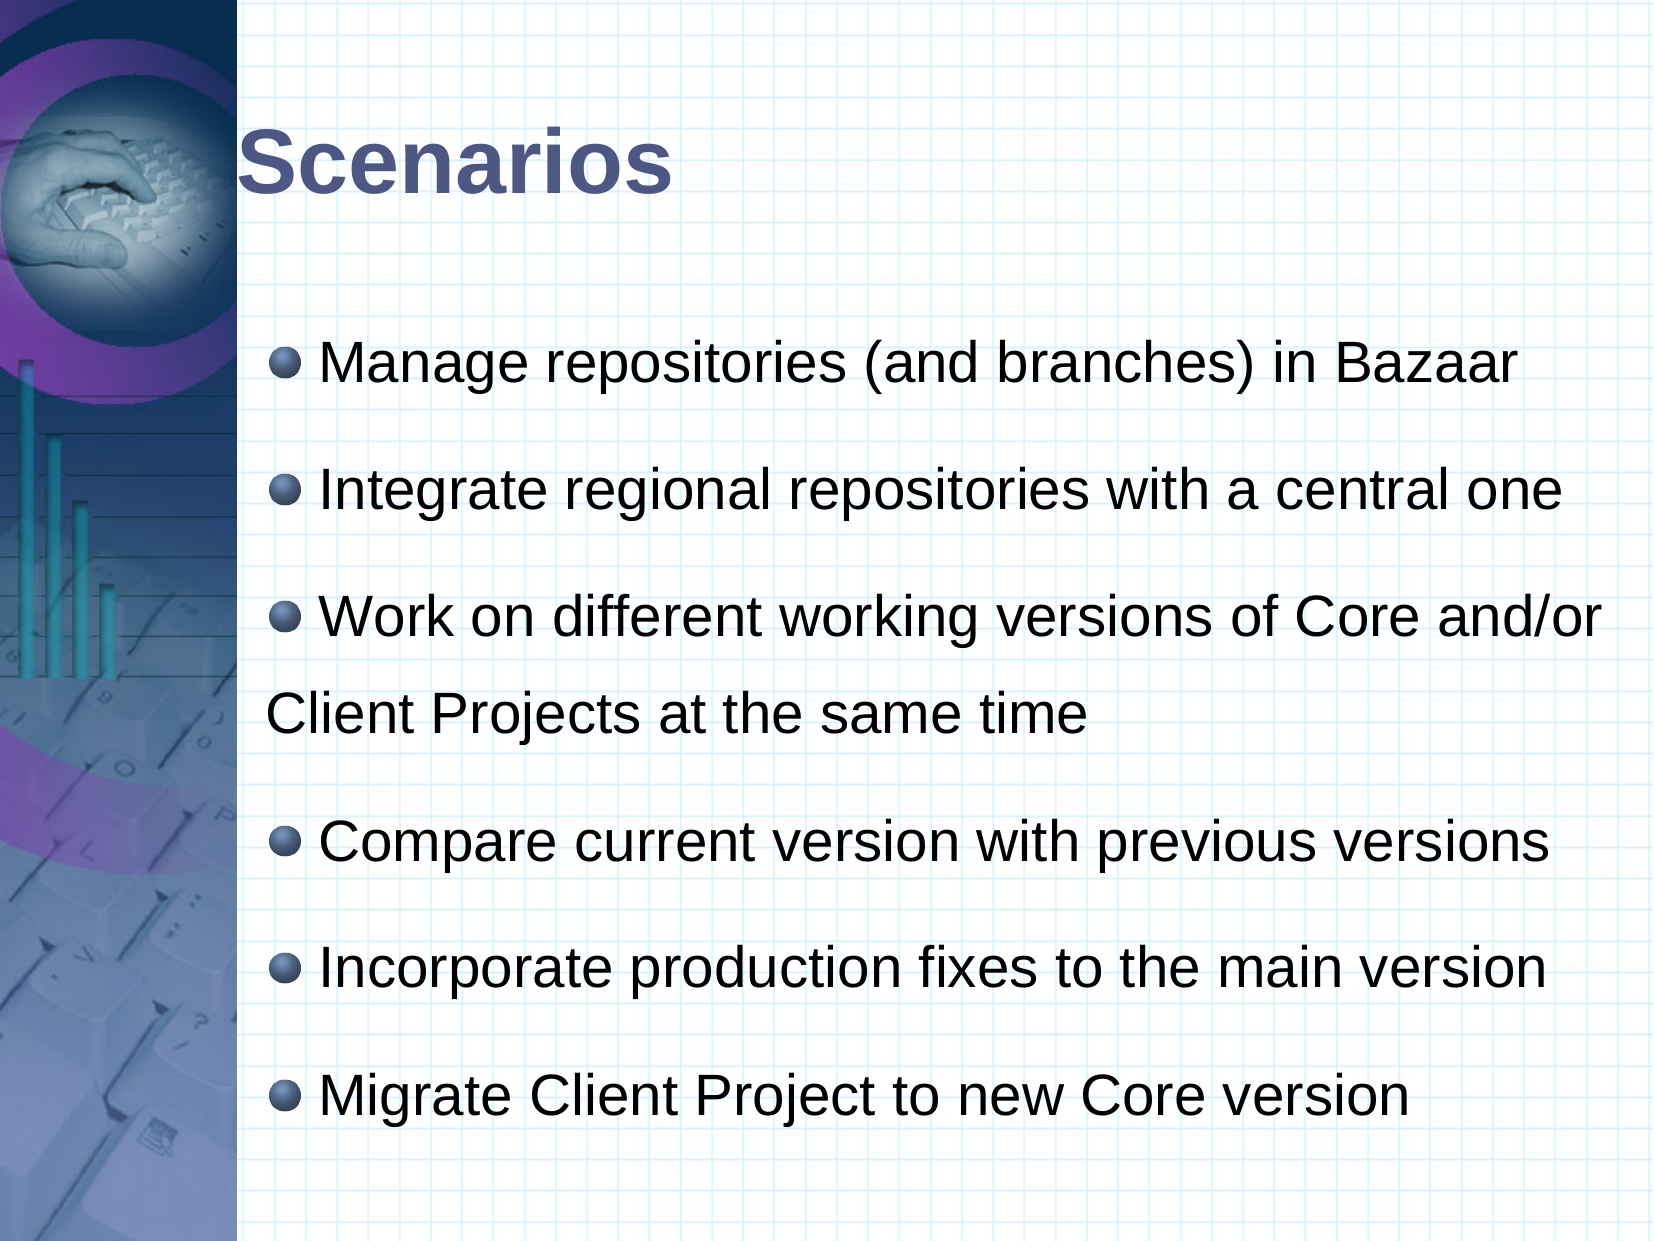

# Scenarios
 Manage repositories (and branches) in Bazaar
 Integrate regional repositories with a central one
 Work on different working versions of Core and/or Client Projects at the same time
 Compare current version with previous versions
 Incorporate production fixes to the main version
 Migrate Client Project to new Core version